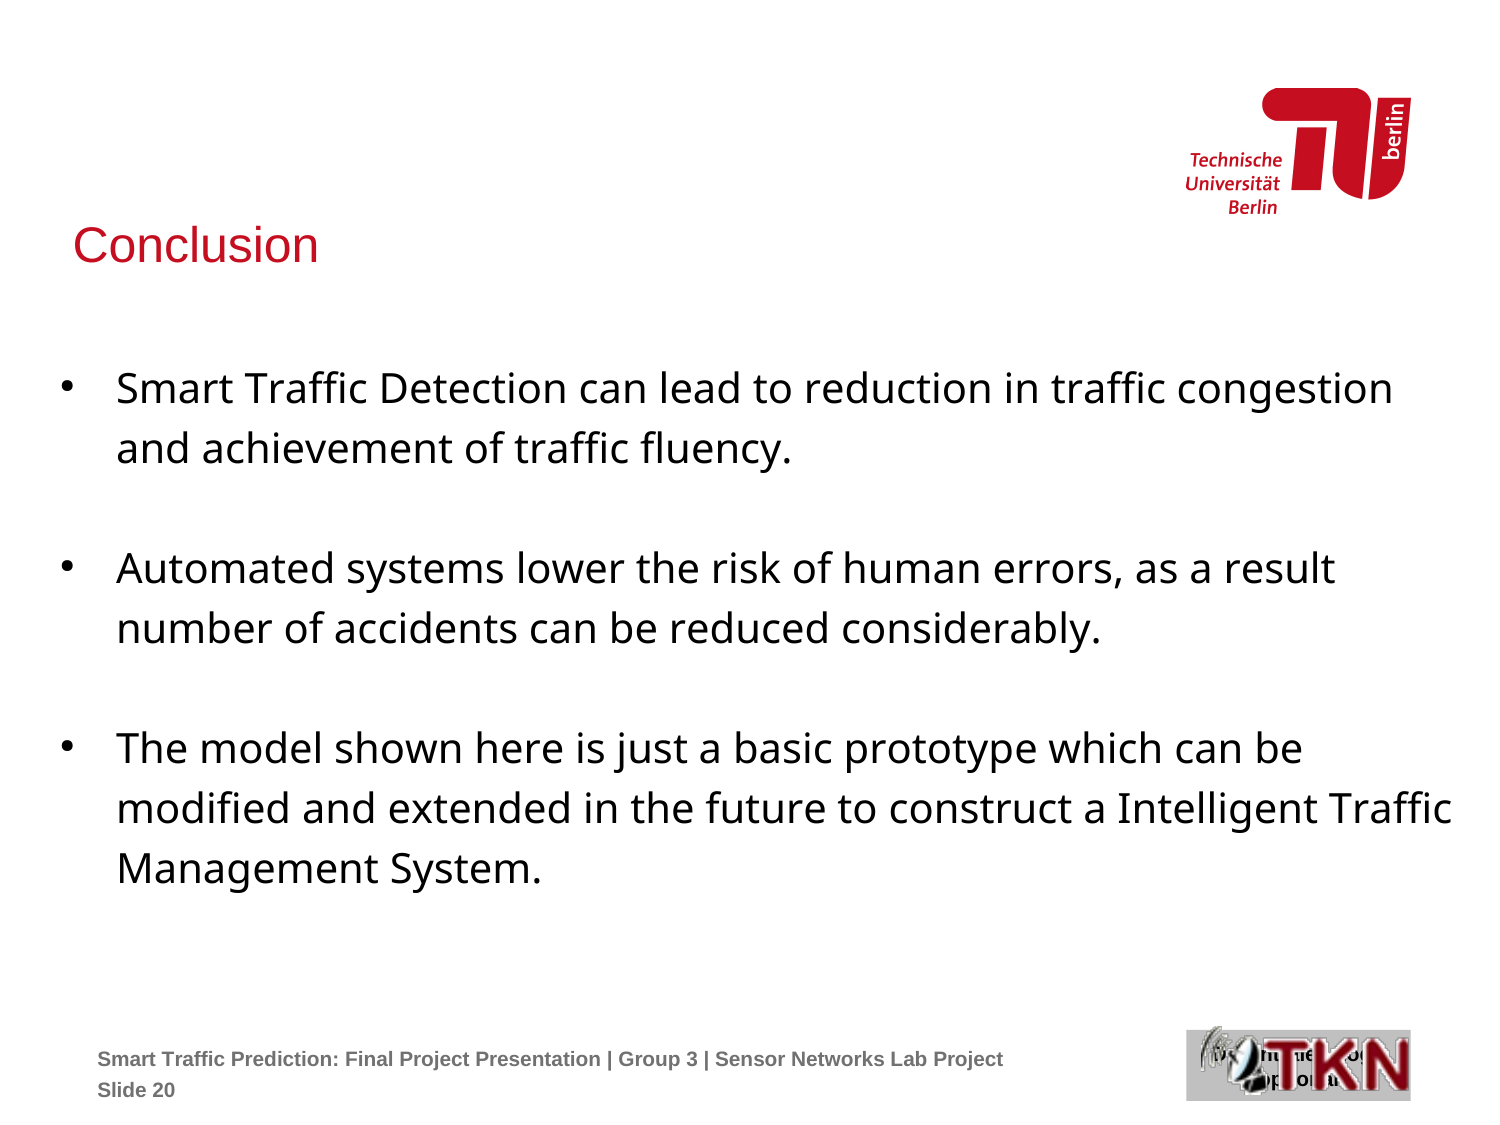

# Conclusion
Smart Traffic Detection can lead to reduction in traffic congestion and achievement of traffic fluency.
Automated systems lower the risk of human errors, as a result number of accidents can be reduced considerably.
The model shown here is just a basic prototype which can be modified and extended in the future to construct a Intelligent Traffic Management System.
Smart Traffic Prediction: Final Project Presentation | Group 3 | Sensor Networks Lab Project
Slide